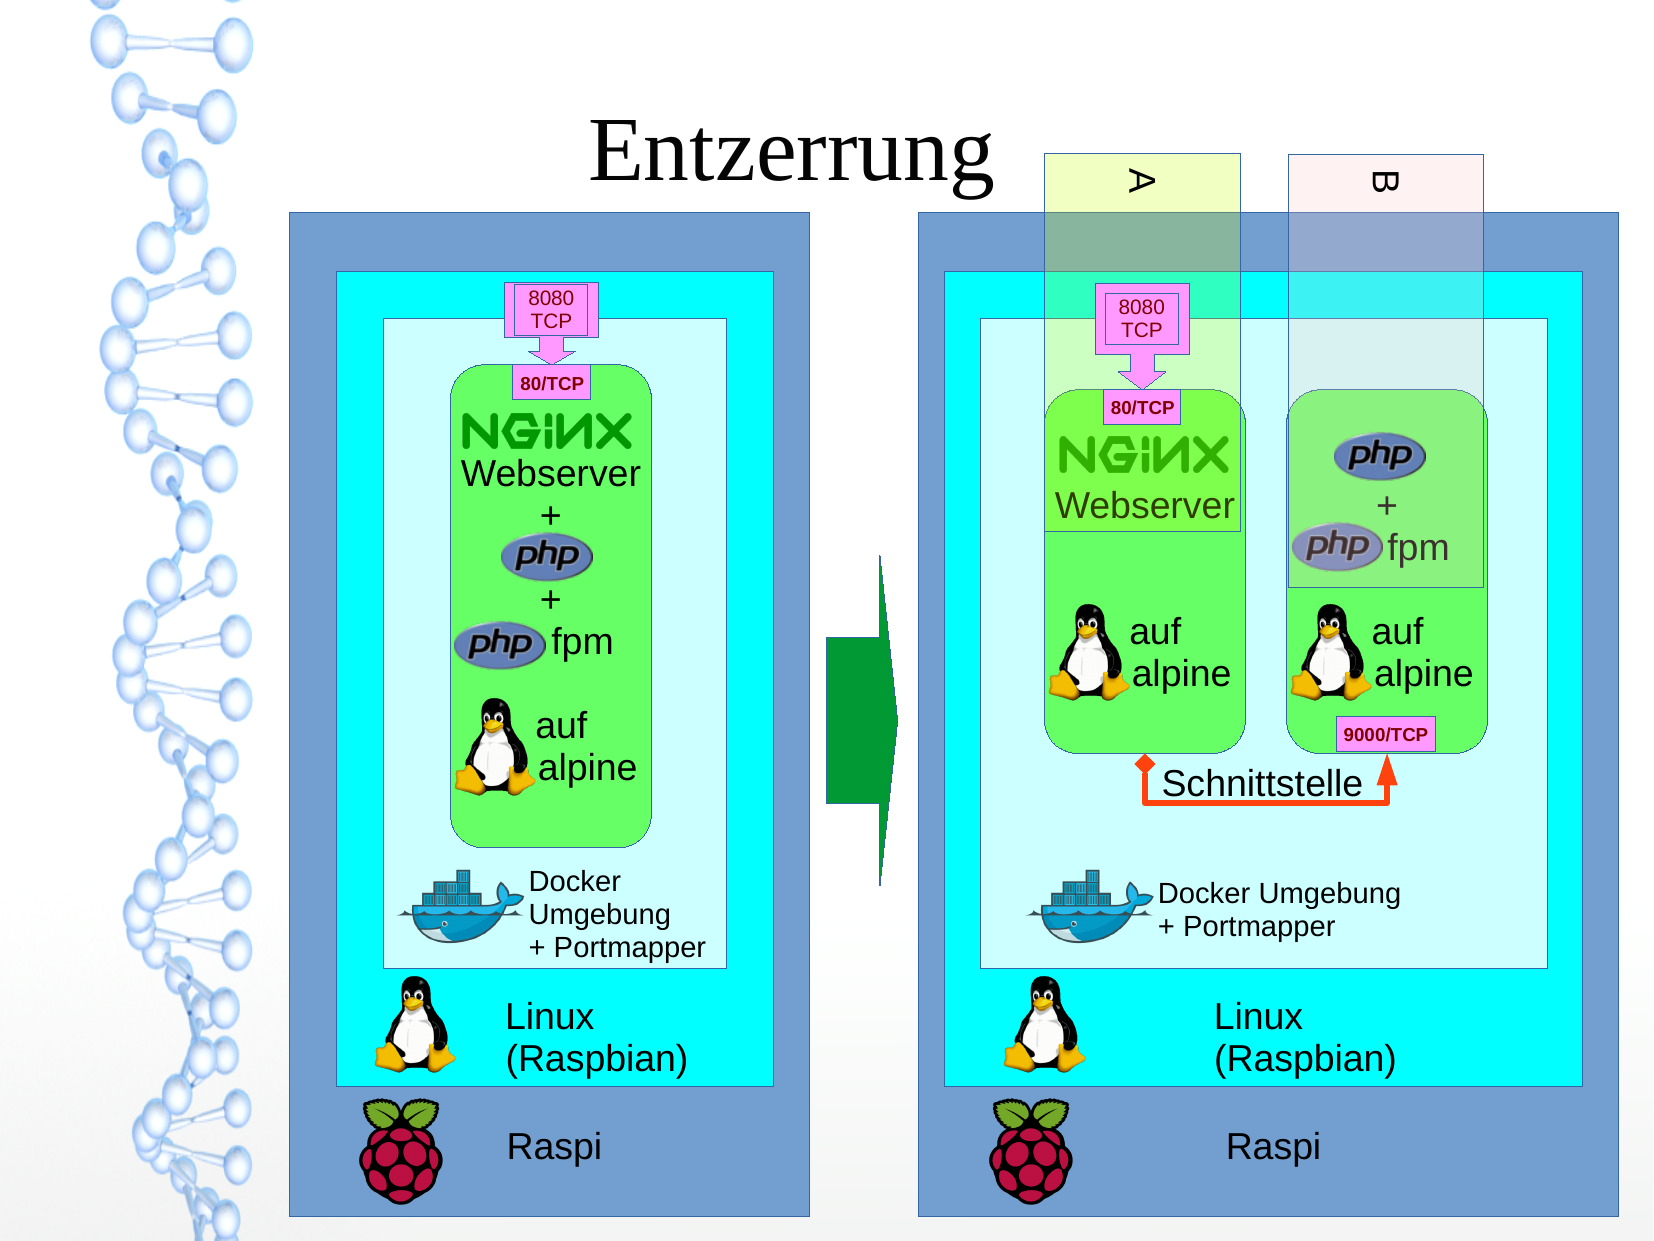

# Entzerrung
 Raspi
 Raspi
A
Linux
 (Raspbian)
Linux
 (Raspbian)
B
8080
TCP
80/TCP
8080
TCP
Webserver
+
 +
 fpm
 auf
 alpine
Webserver
 auf
 alpine
 +
 fpm
 auf
 alpine
80/TCP
9000/TCP
Schnittstelle
Docker
Umgebung
+ Portmapper
Docker Umgebung
+ Portmapper
63